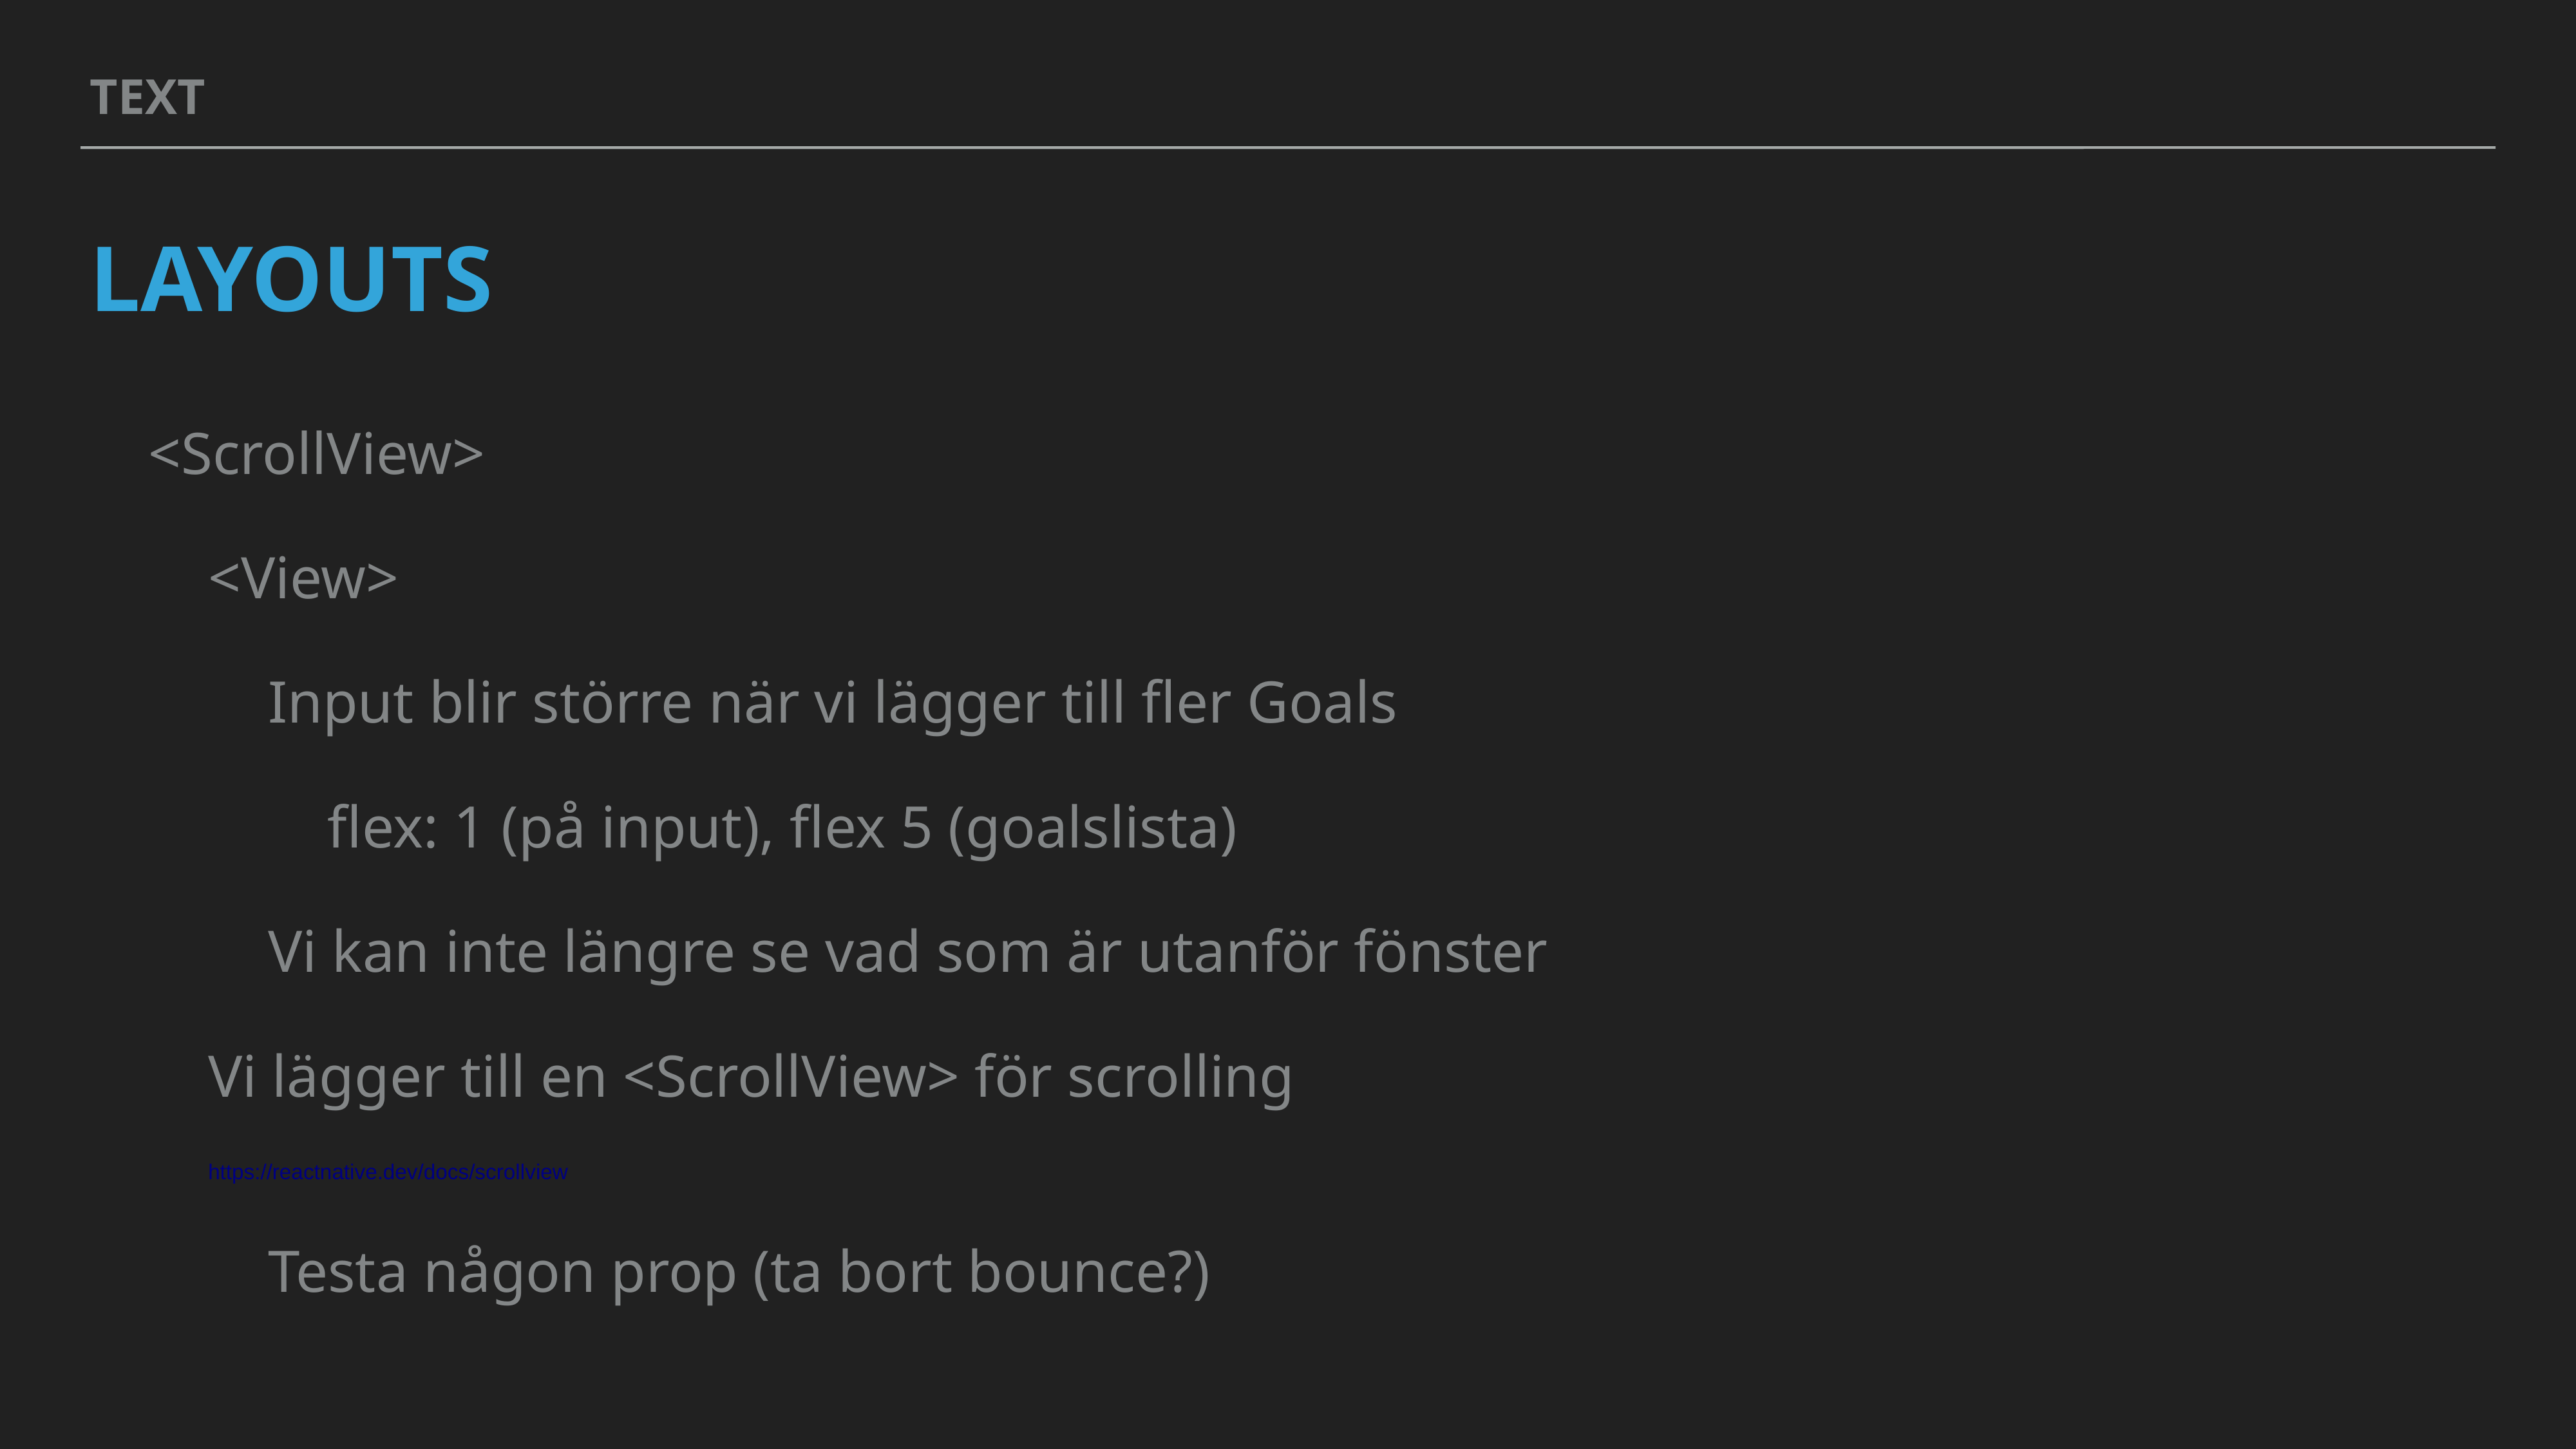

Layouts
<ScrollView>
<View>
Input blir större när vi lägger till fler Goals
flex: 1 (på input), flex 5 (goalslista)
Vi kan inte längre se vad som är utanför fönster
Vi lägger till en <ScrollView> för scrolling
https://reactnative.dev/docs/scrollview
Testa någon prop (ta bort bounce?)